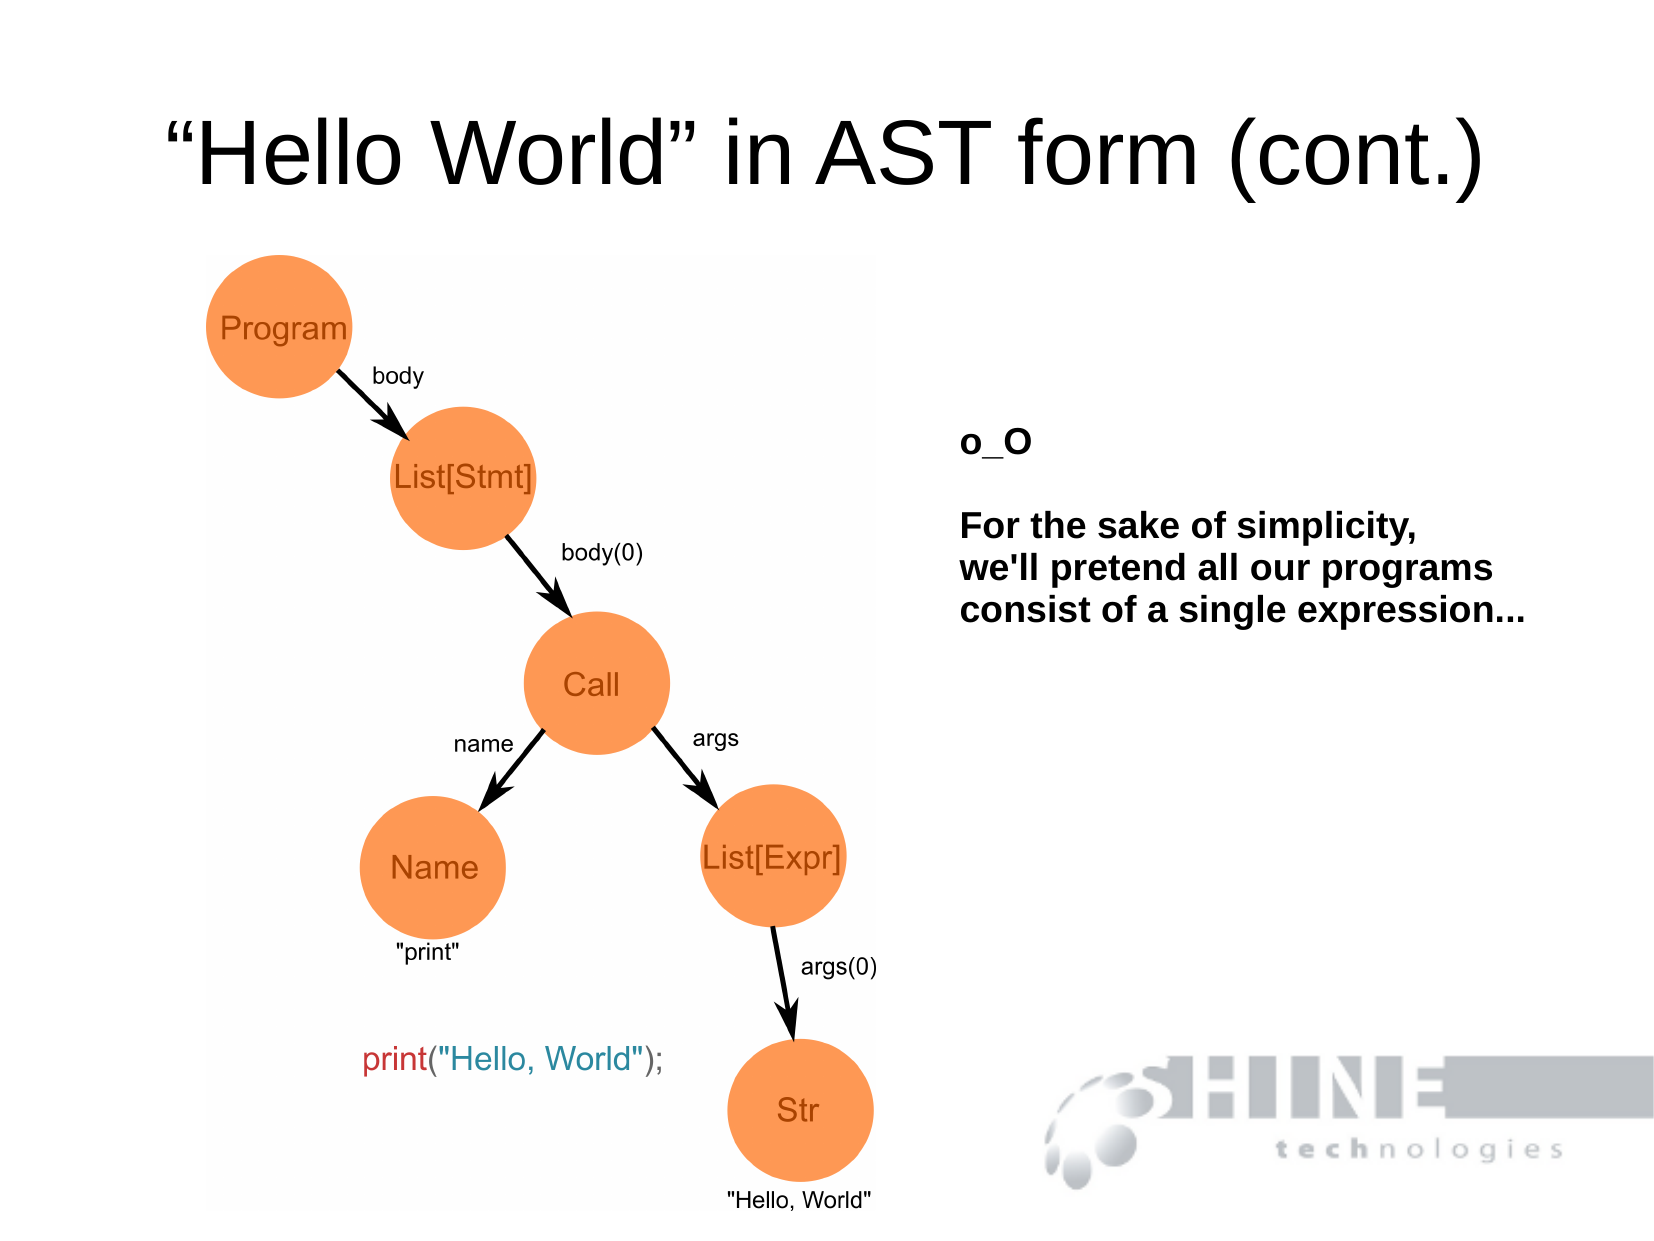

# “Hello World” in AST form (cont.)
o_O
For the sake of simplicity,
we'll pretend all our programs
consist of a single expression...